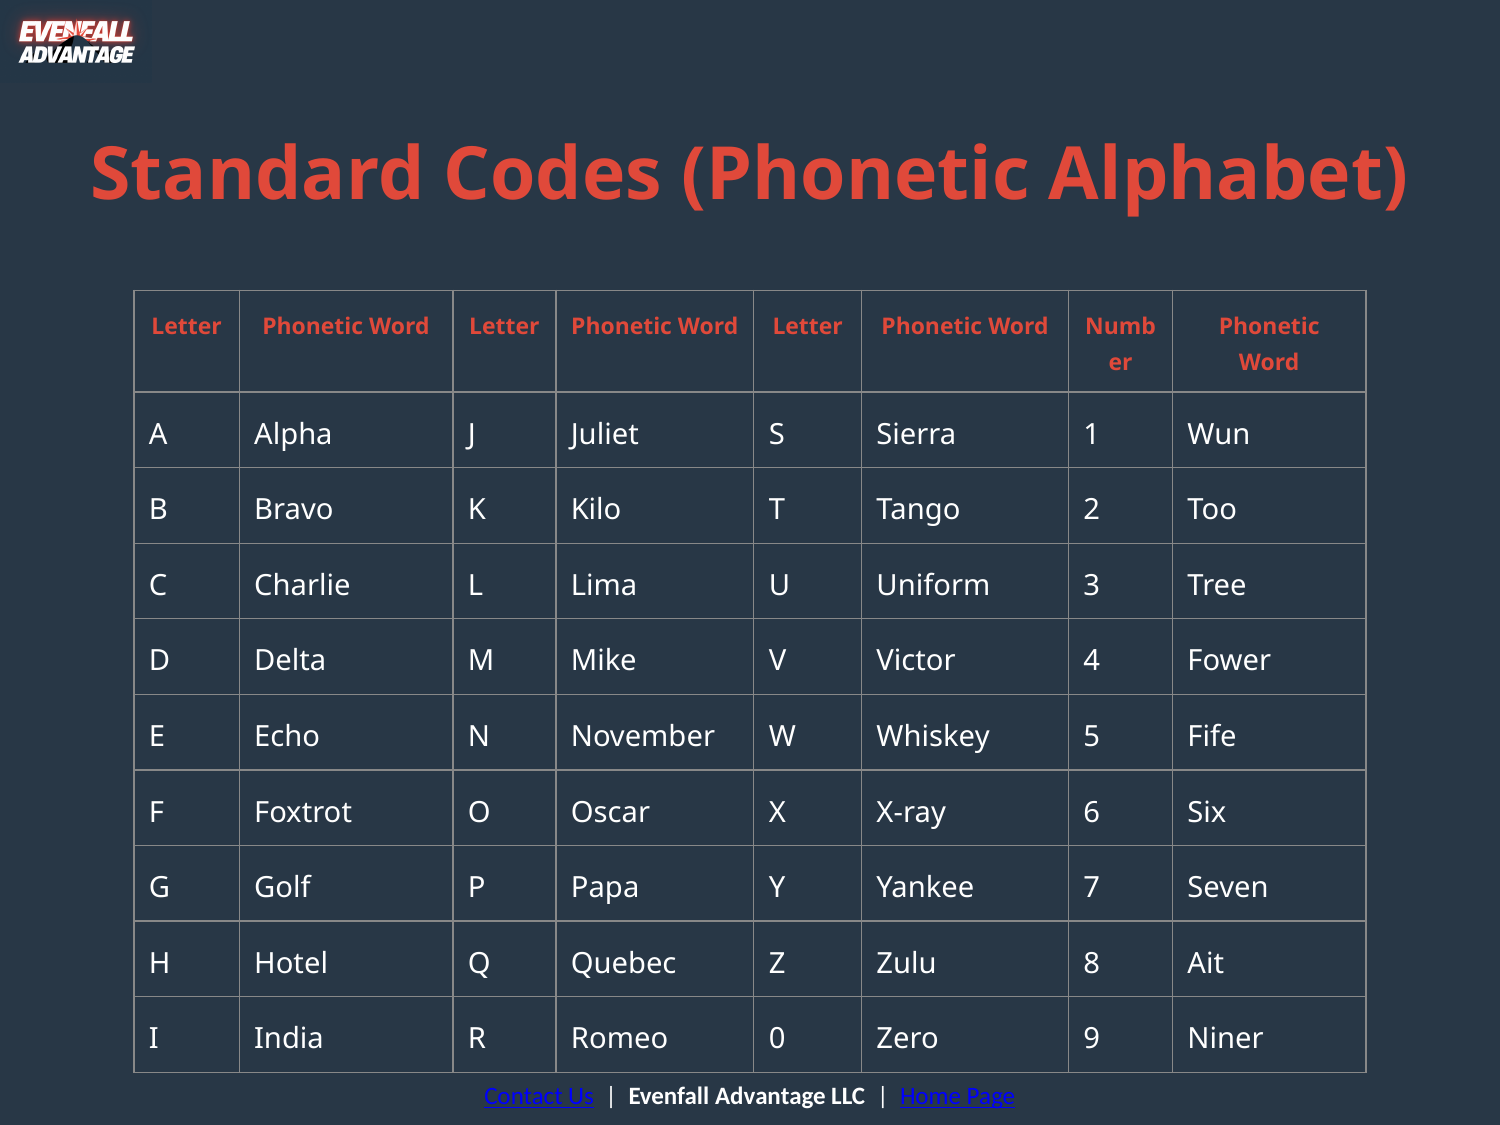

# Standard Codes (Phonetic Alphabet)
| Letter | Phonetic Word | Letter | Phonetic Word | Letter | Phonetic Word | Number | Phonetic Word |
| --- | --- | --- | --- | --- | --- | --- | --- |
| A | Alpha | J | Juliet | S | Sierra | 1 | Wun |
| B | Bravo | K | Kilo | T | Tango | 2 | Too |
| C | Charlie | L | Lima | U | Uniform | 3 | Tree |
| D | Delta | M | Mike | V | Victor | 4 | Fower |
| E | Echo | N | November | W | Whiskey | 5 | Fife |
| F | Foxtrot | O | Oscar | X | X-ray | 6 | Six |
| G | Golf | P | Papa | Y | Yankee | 7 | Seven |
| H | Hotel | Q | Quebec | Z | Zulu | 8 | Ait |
| I | India | R | Romeo | 0 | Zero | 9 | Niner |